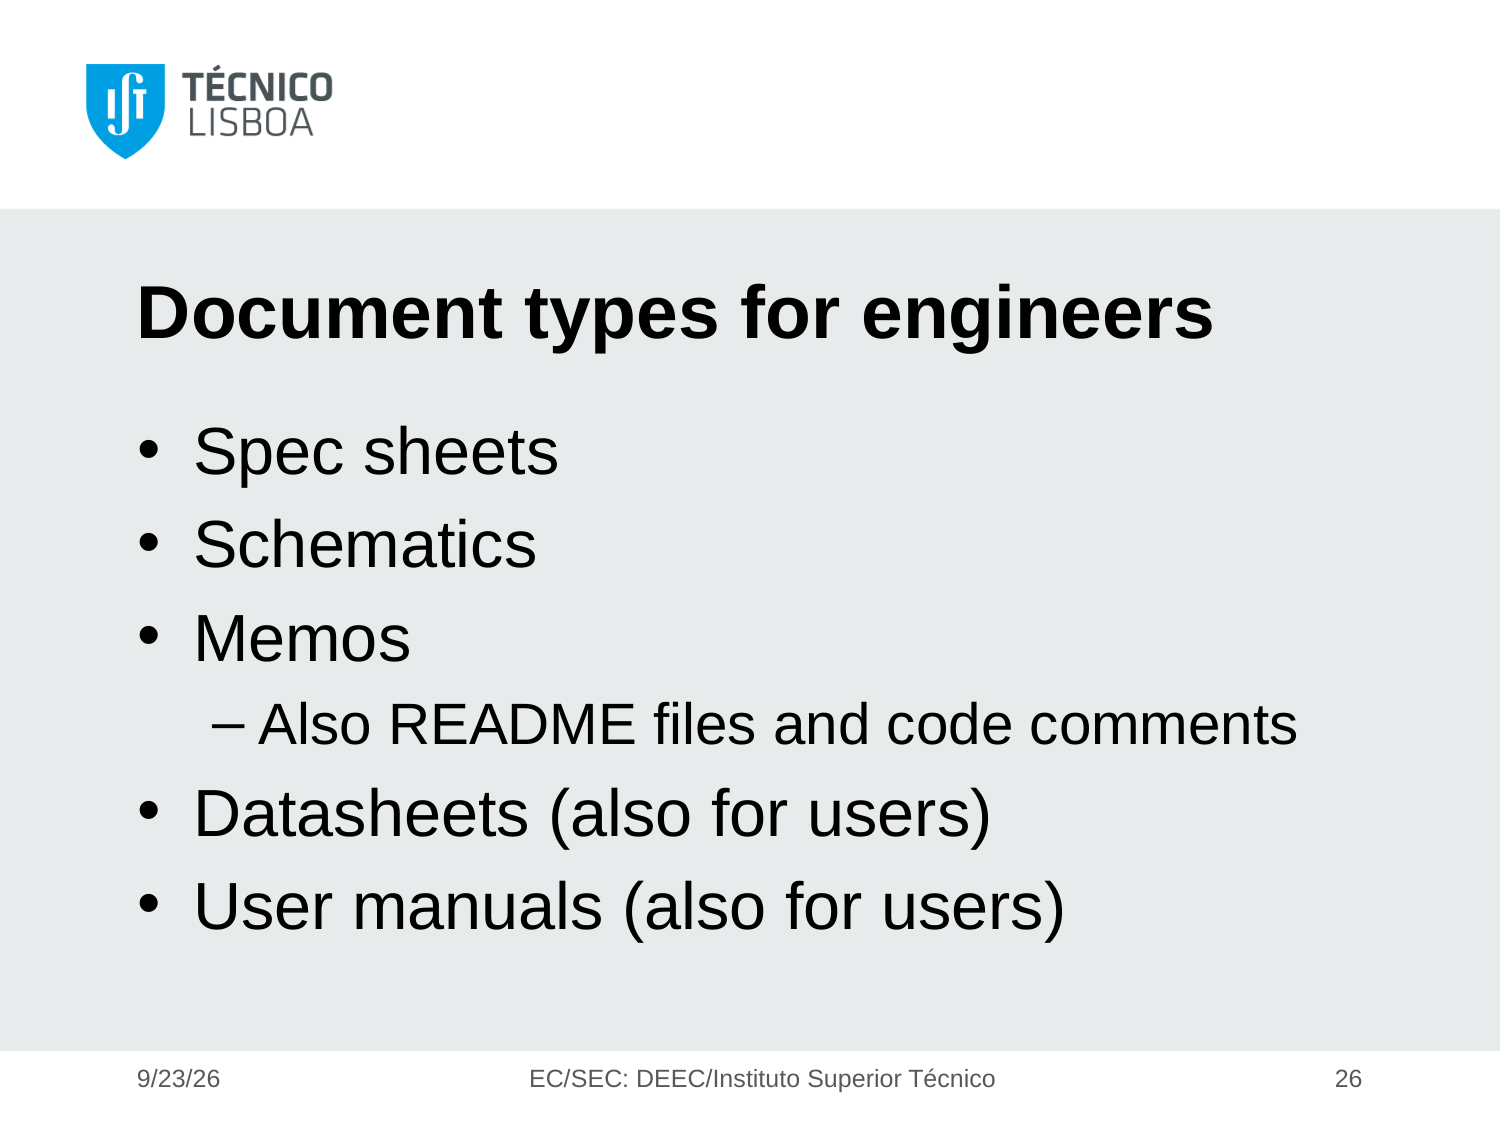

# Document types for engineers
Spec sheets
Schematics
Memos
Also README files and code comments
Datasheets (also for users)
User manuals (also for users)
EC/SEC: DEEC/Instituto Superior Técnico